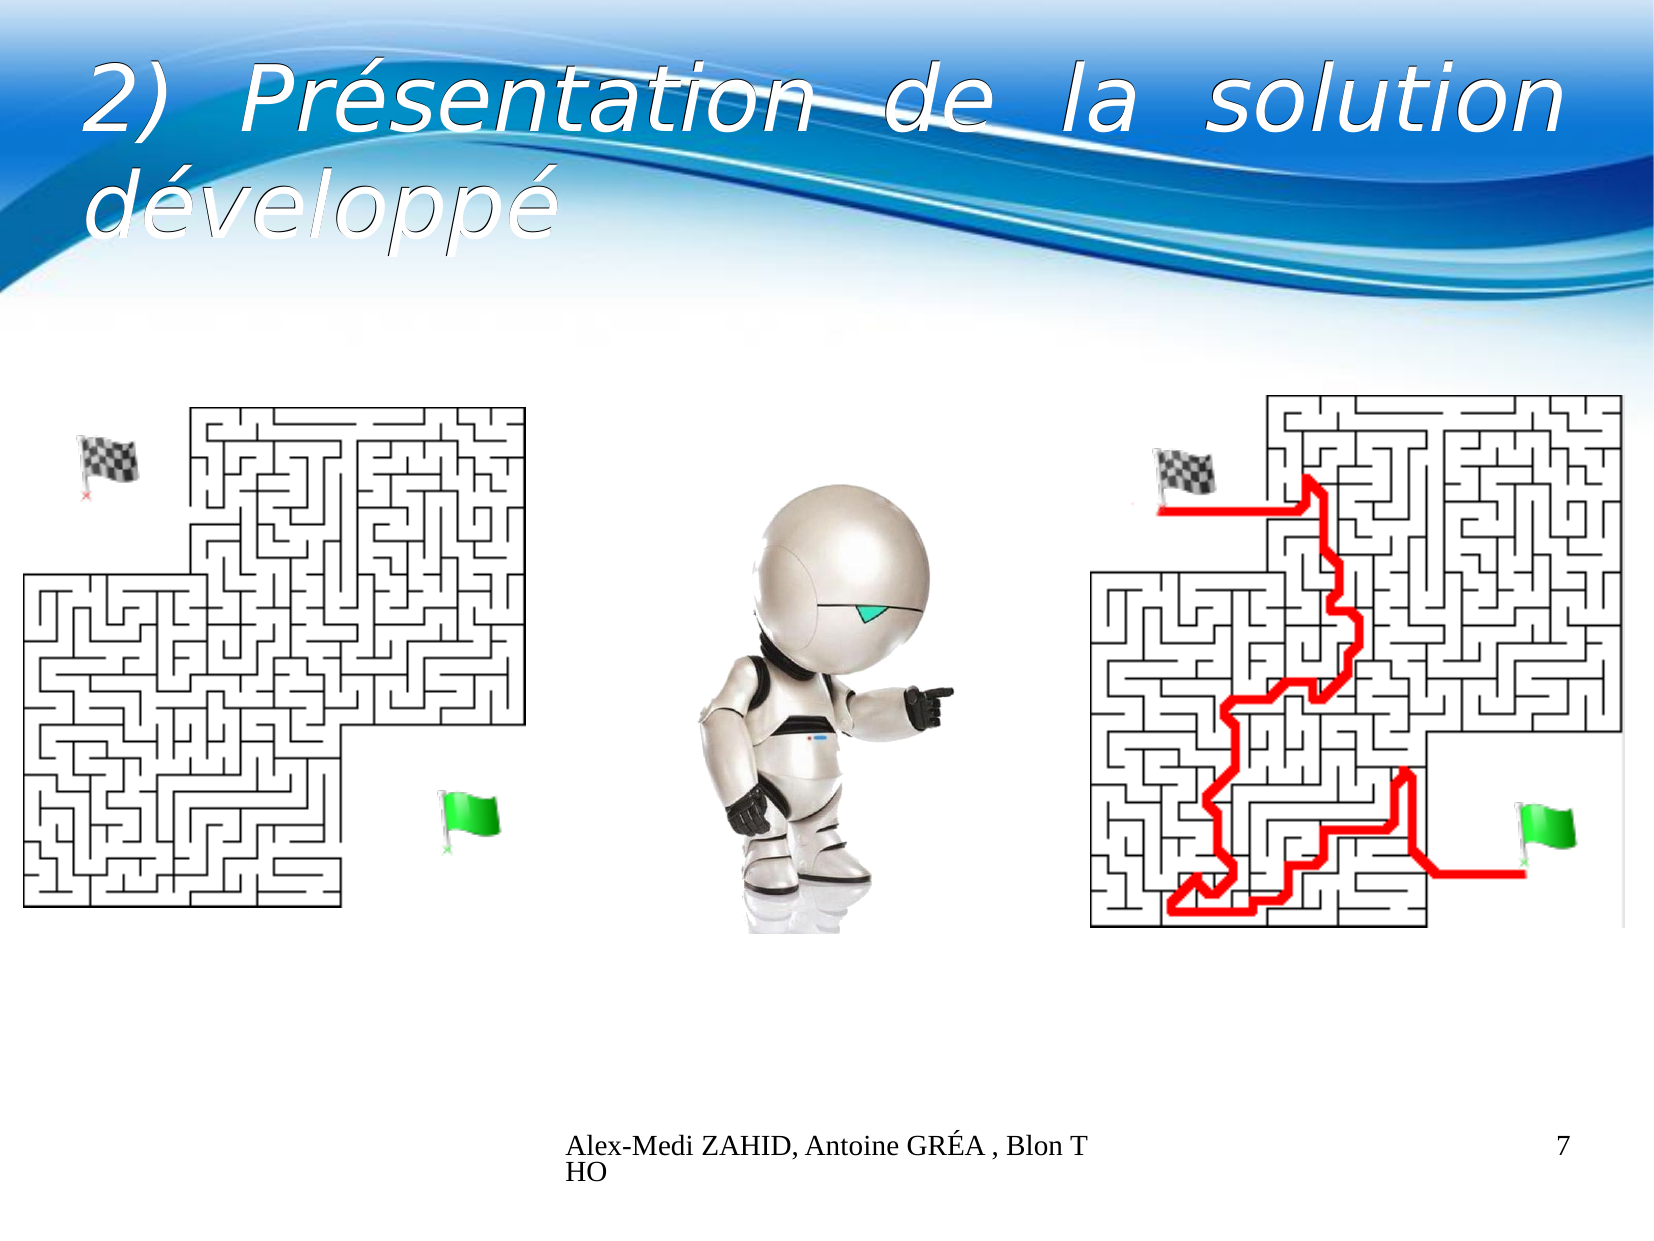

# 2) Présentation de la solution développé
Alex-Medi ZAHID, Antoine GRÉA , Blon THO
7